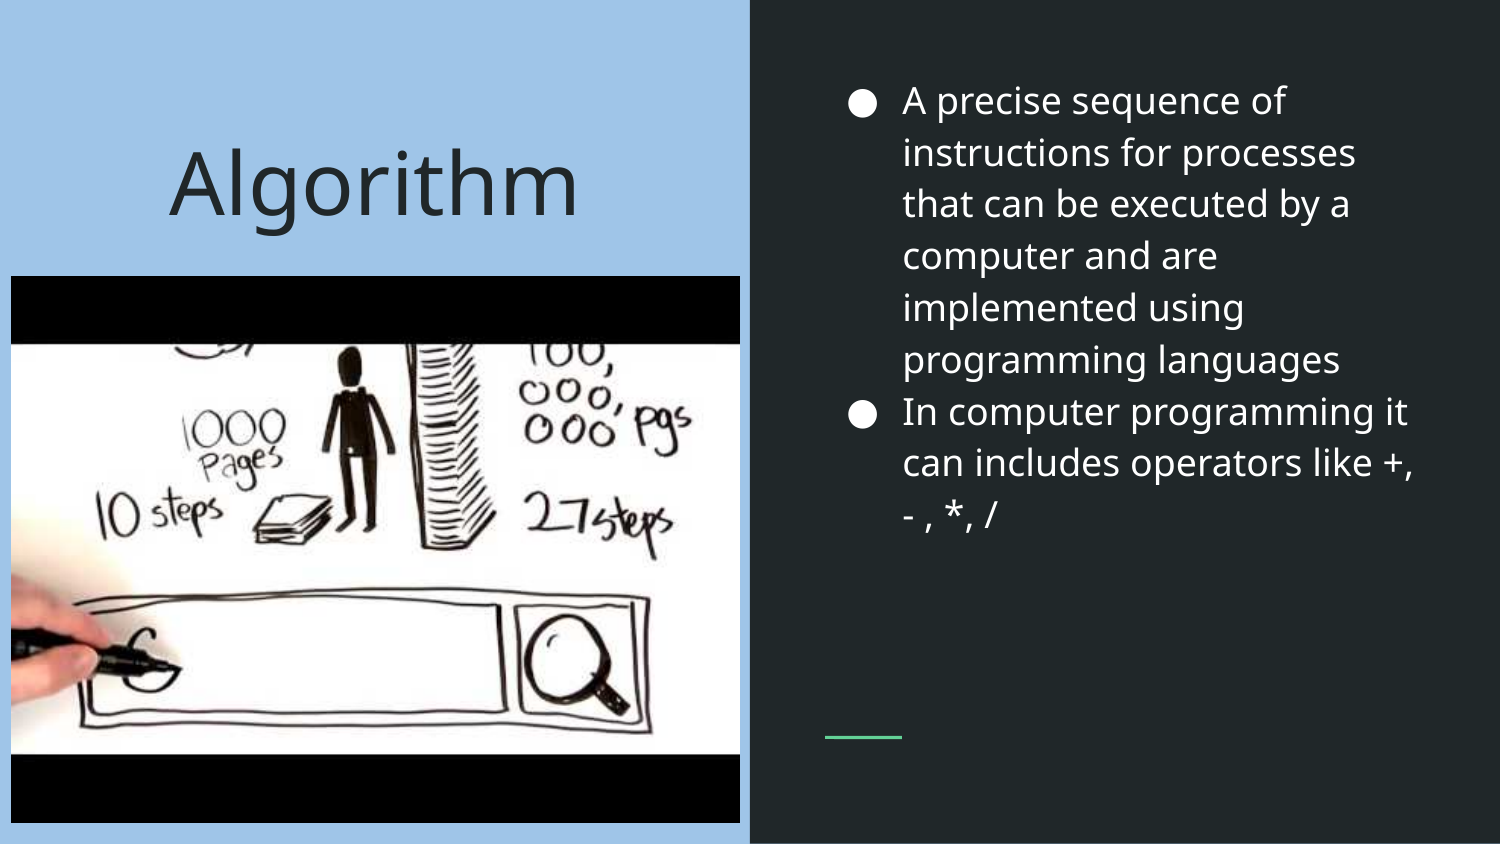

# Algorithm
A precise sequence of instructions for processes that can be executed by a computer and are implemented using programming languages
In computer programming it can includes operators like +, - , *, /